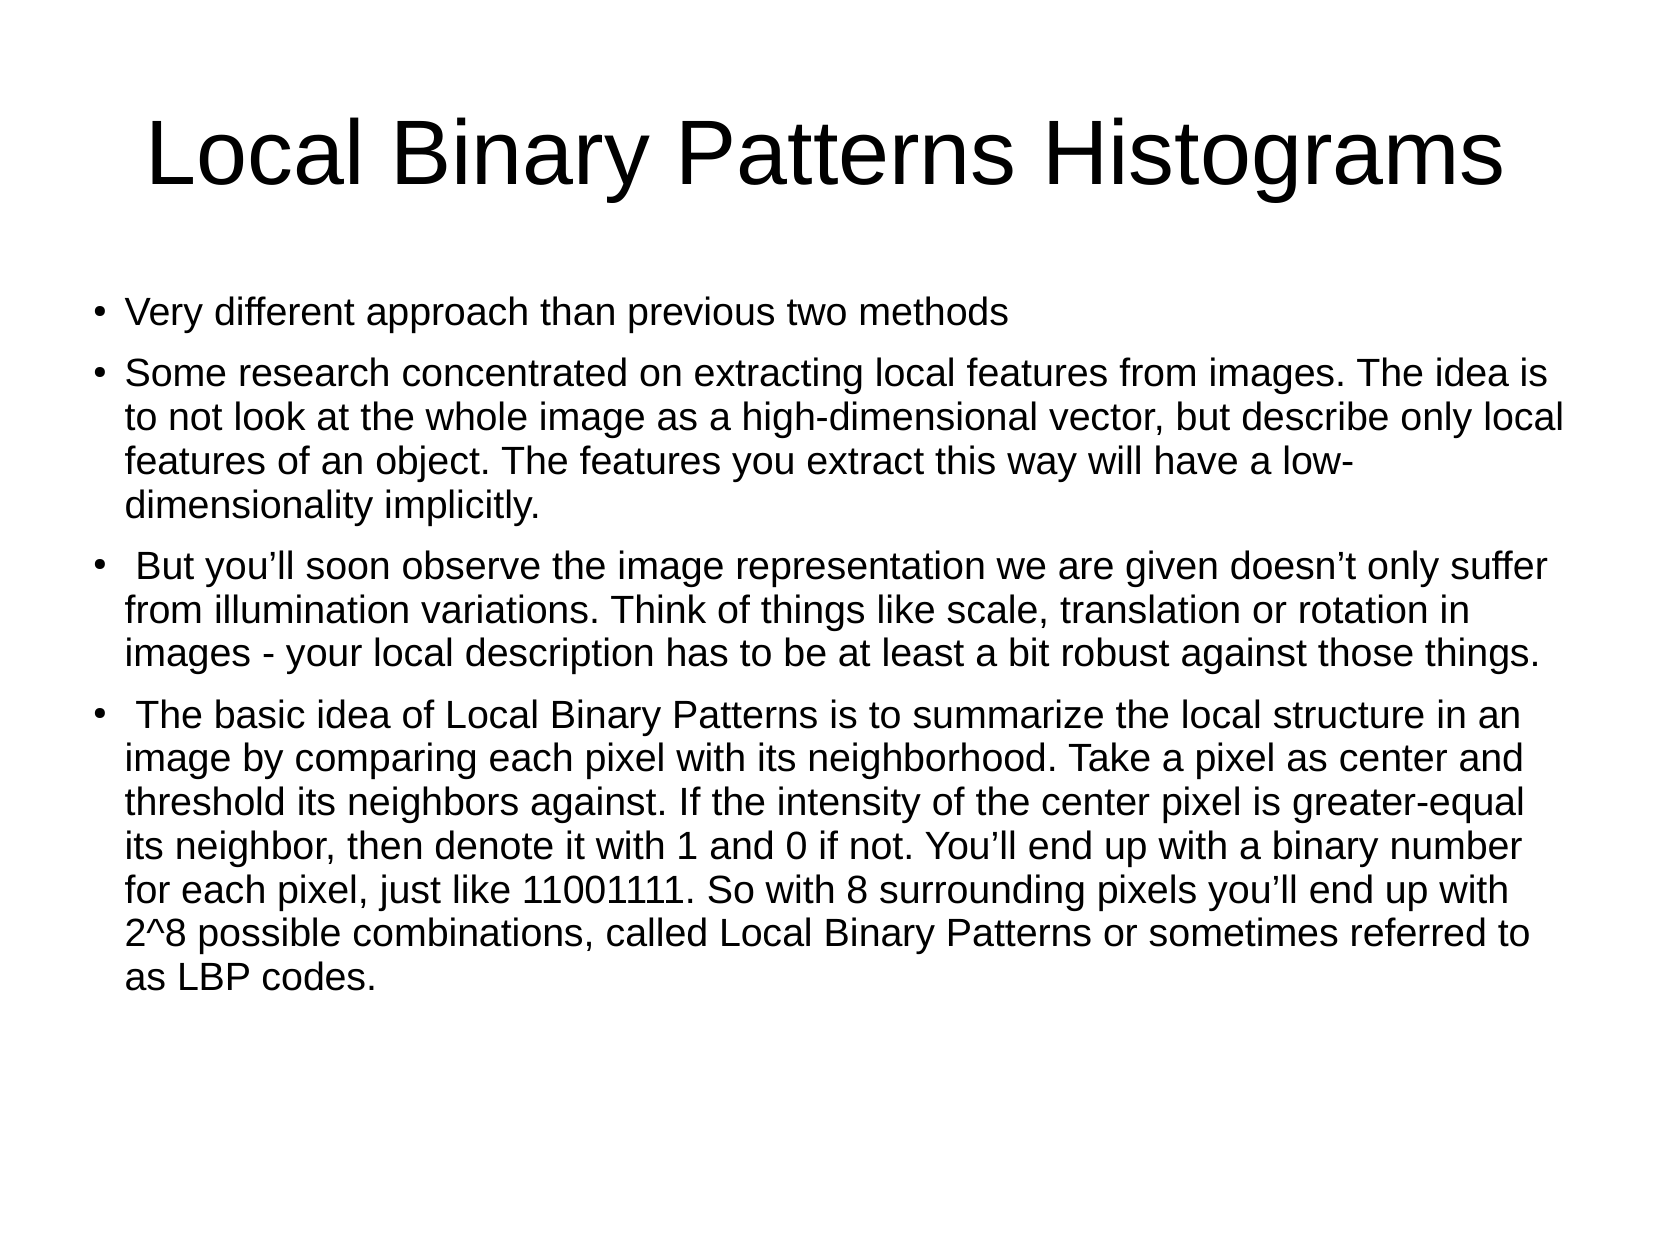

# Local Binary Patterns Histograms
Very different approach than previous two methods
Some research concentrated on extracting local features from images. The idea is to not look at the whole image as a high-dimensional vector, but describe only local features of an object. The features you extract this way will have a low-dimensionality implicitly.
 But you’ll soon observe the image representation we are given doesn’t only suffer from illumination variations. Think of things like scale, translation or rotation in images - your local description has to be at least a bit robust against those things.
 The basic idea of Local Binary Patterns is to summarize the local structure in an image by comparing each pixel with its neighborhood. Take a pixel as center and threshold its neighbors against. If the intensity of the center pixel is greater-equal its neighbor, then denote it with 1 and 0 if not. You’ll end up with a binary number for each pixel, just like 11001111. So with 8 surrounding pixels you’ll end up with 2^8 possible combinations, called Local Binary Patterns or sometimes referred to as LBP codes.